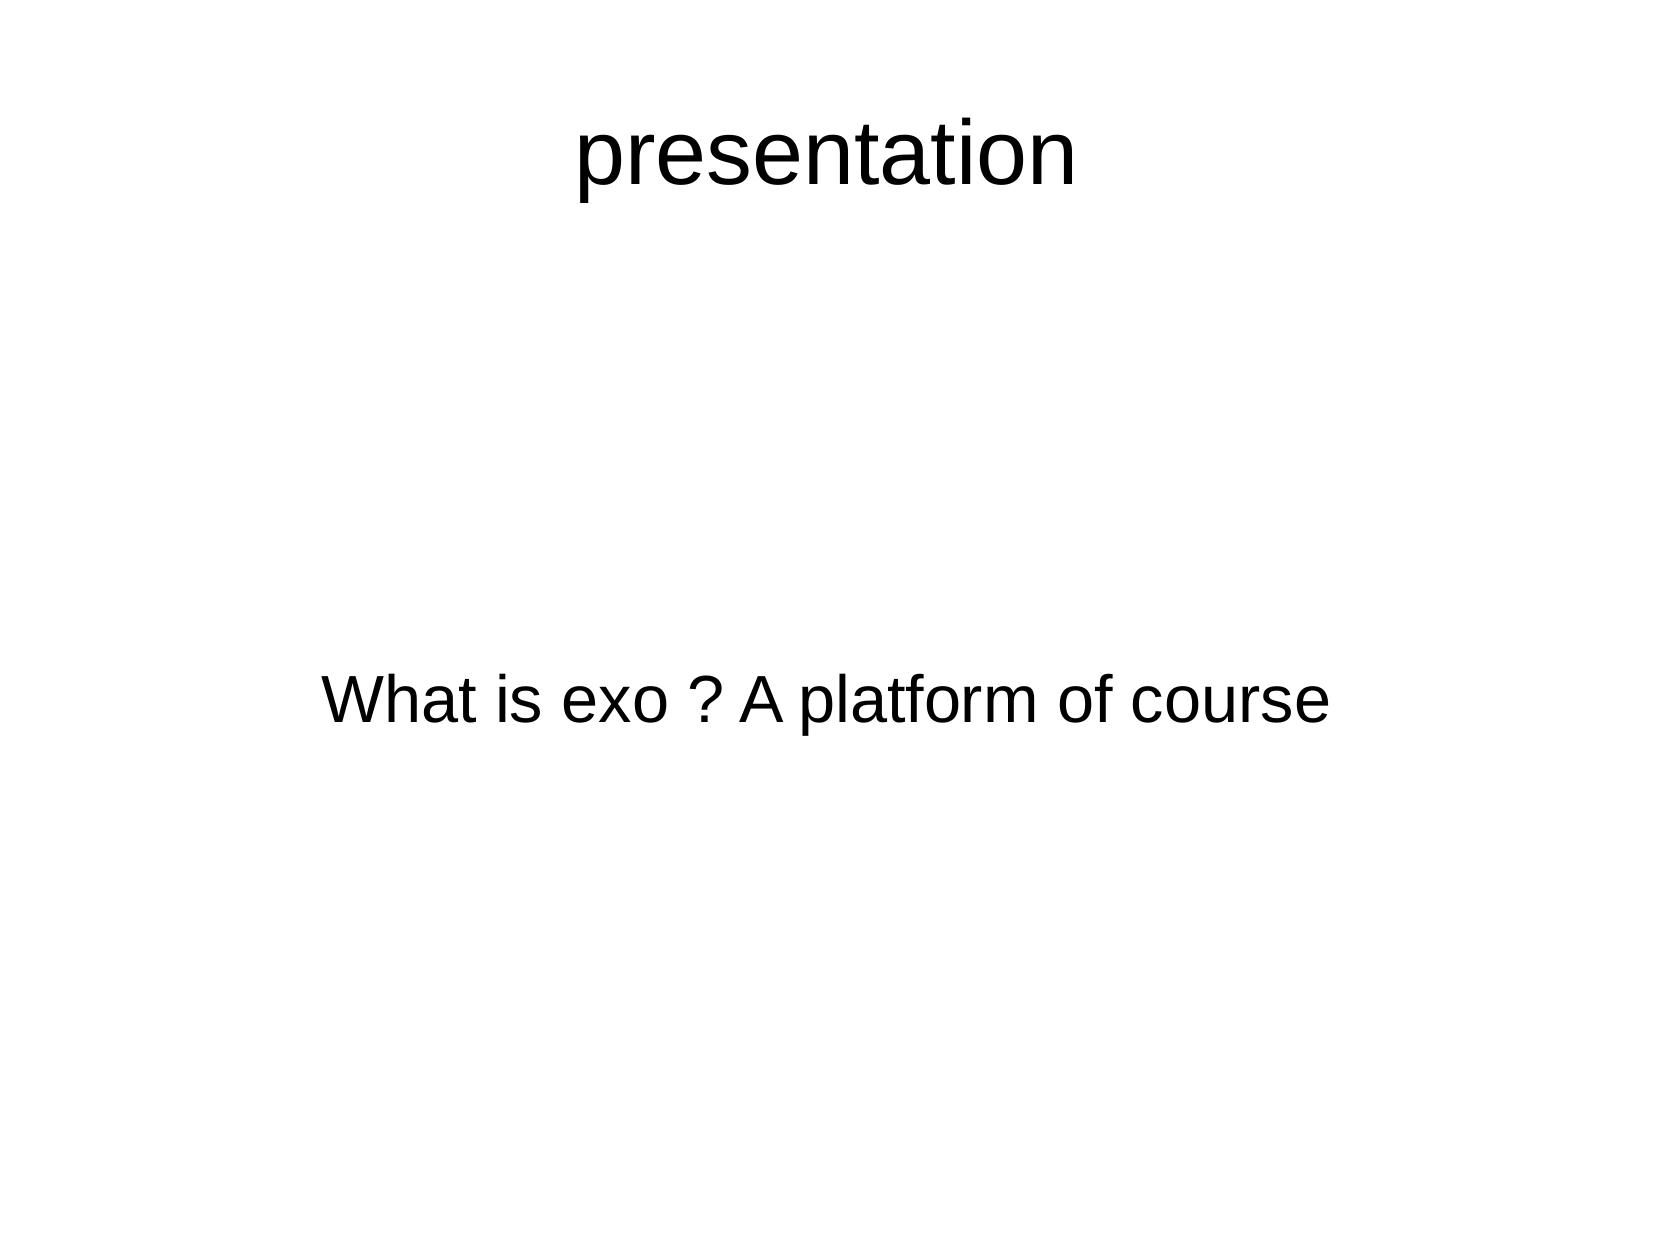

# presentation
What is exo ? A platform of course